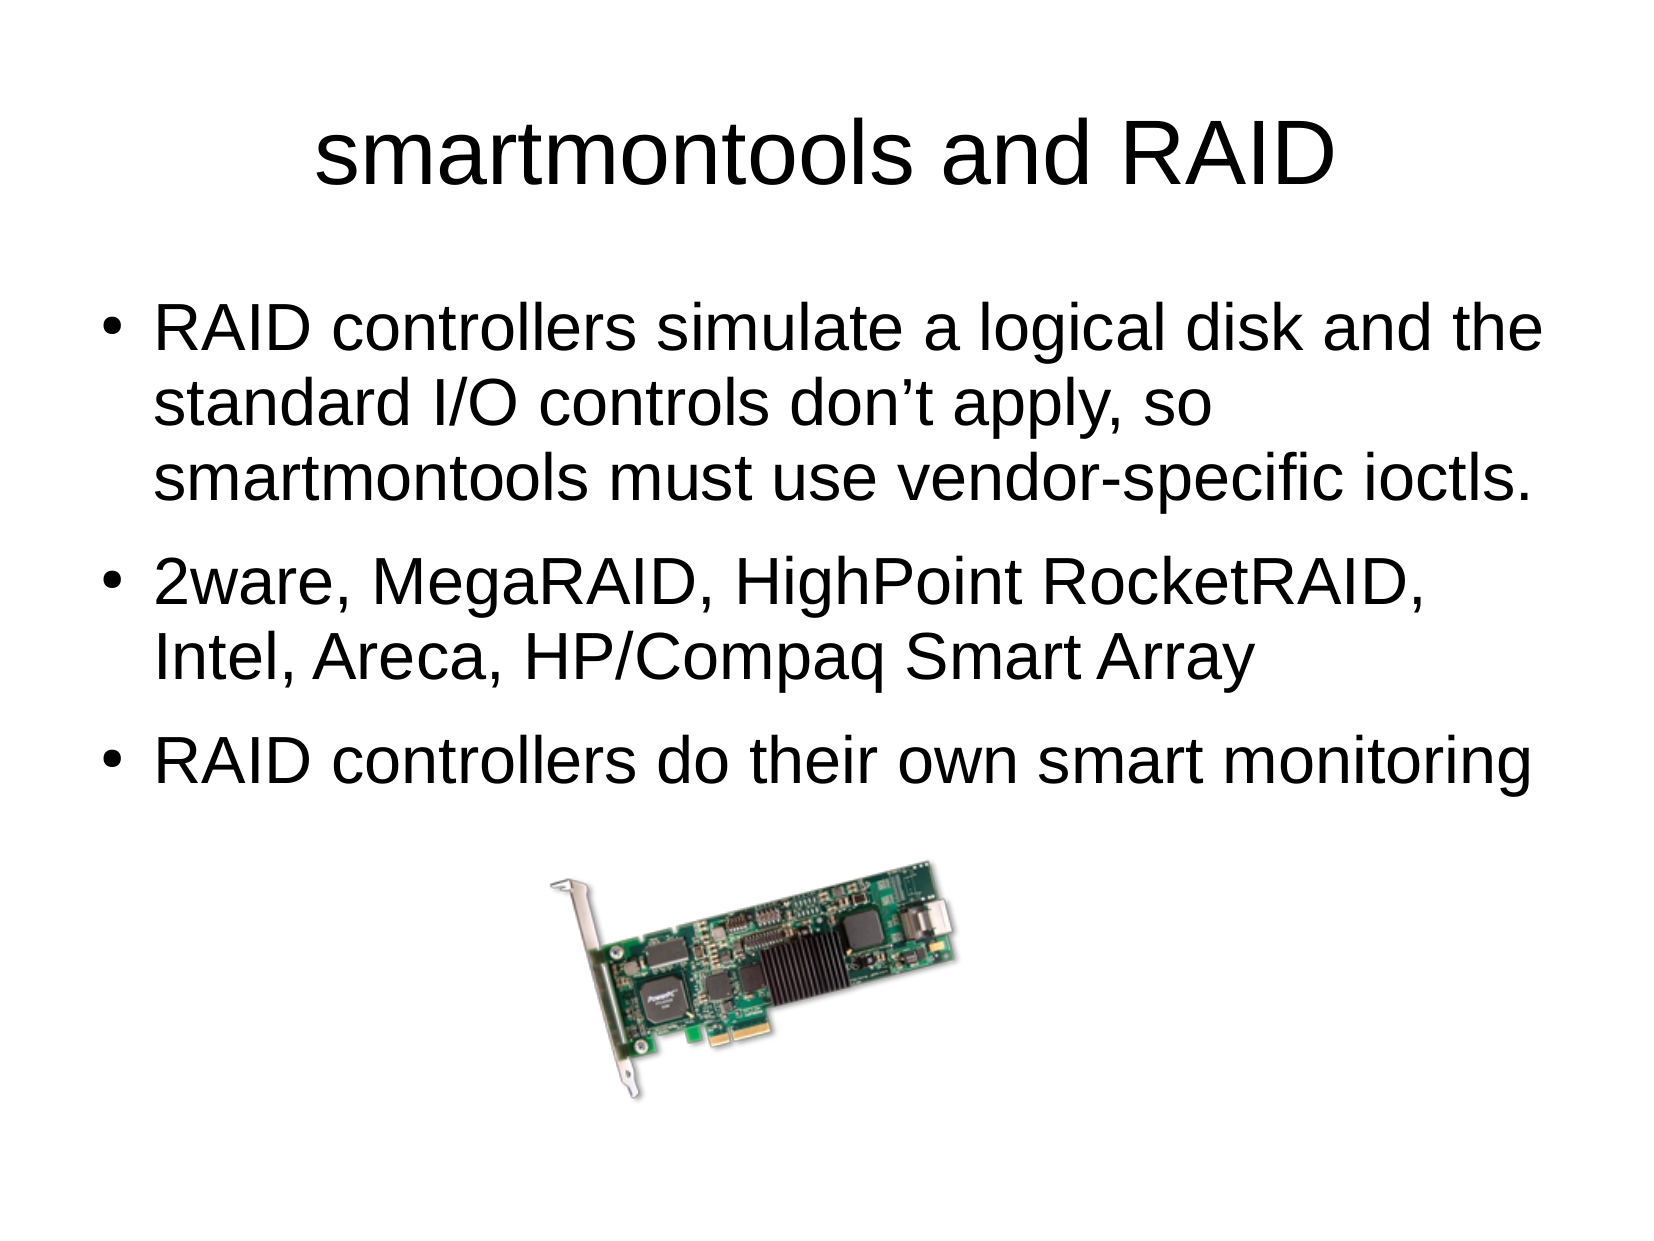

# smartmontools and RAID
RAID controllers simulate a logical disk and the standard I/O controls don’t apply, so smartmontools must use vendor-specific ioctls.
2ware, MegaRAID, HighPoint RocketRAID, Intel, Areca, HP/Compaq Smart Array
RAID controllers do their own smart monitoring